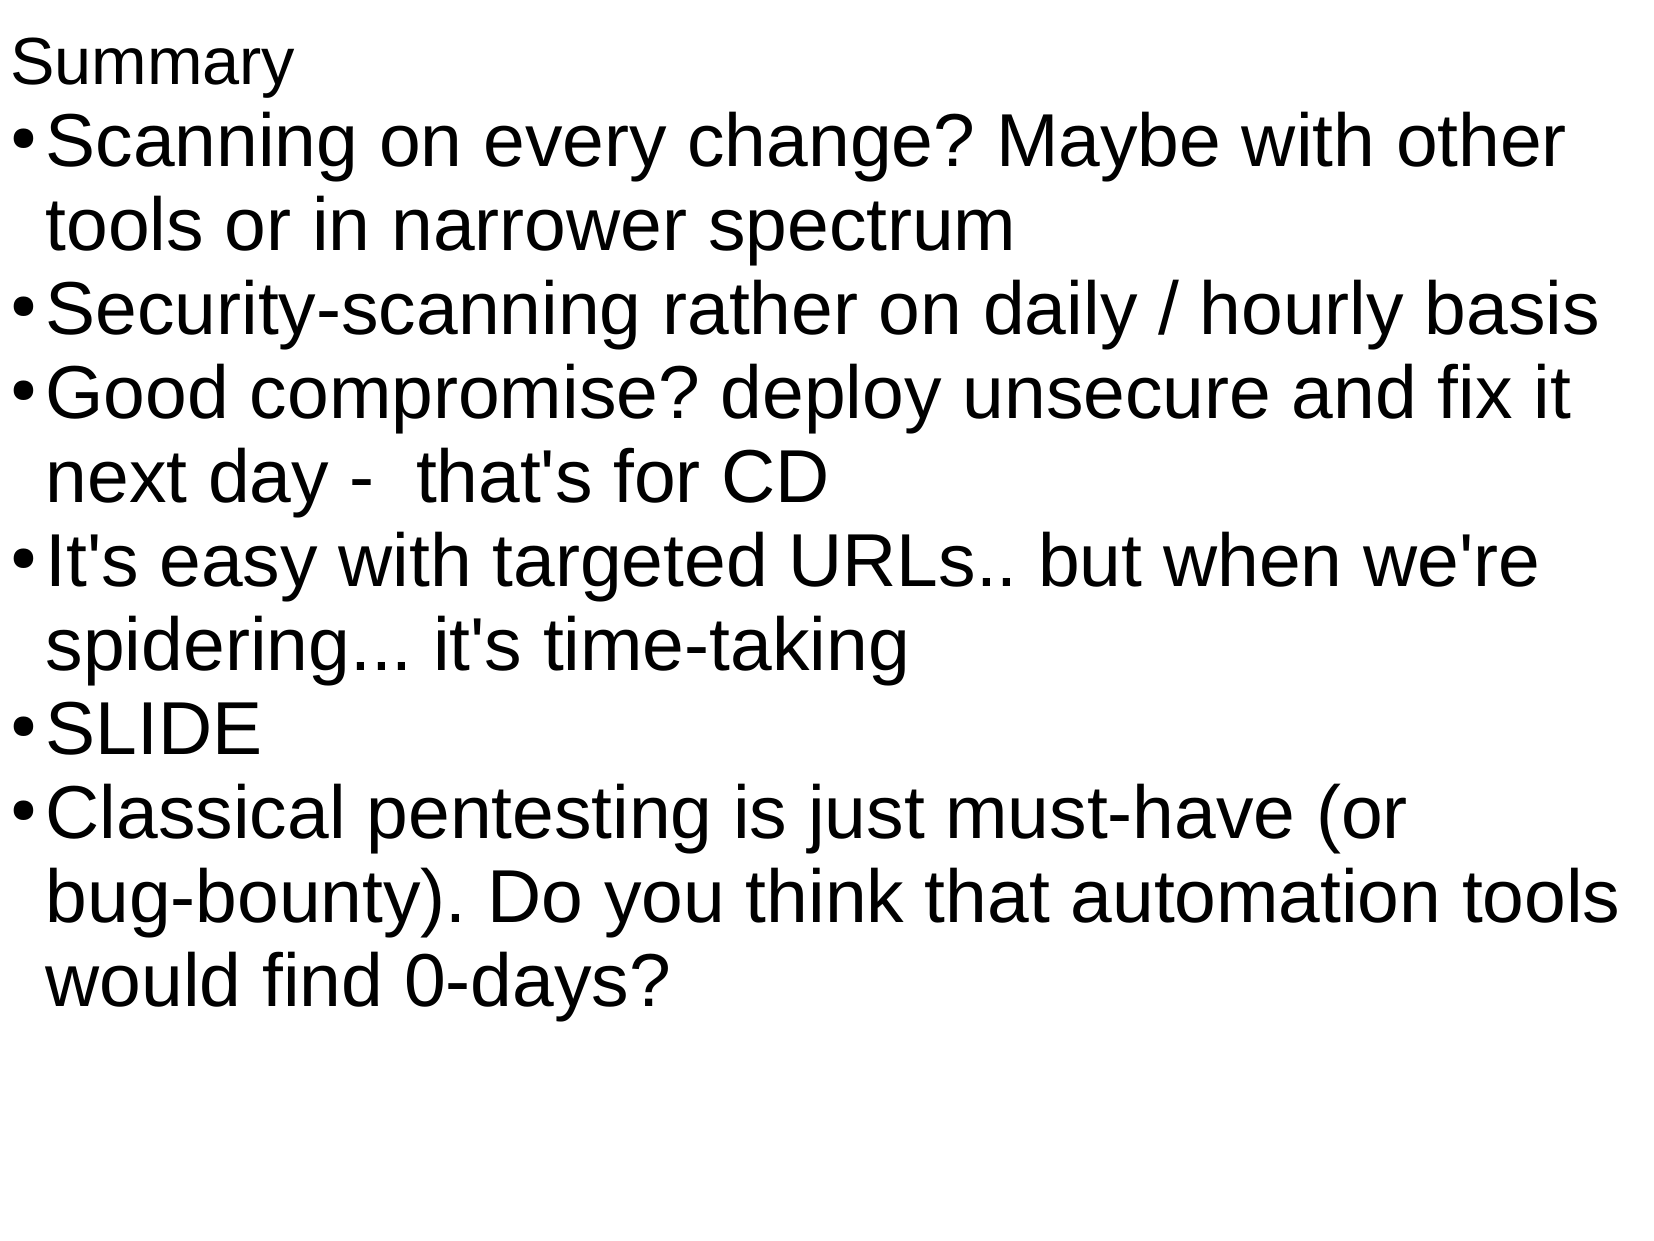

Summary
Scanning on every change? Maybe with other
tools or in narrower spectrum
Security-scanning rather on daily / hourly basis
Good compromise? deploy unsecure and fix it
next day - that's for CD
It's easy with targeted URLs.. but when we're
spidering... it's time-taking
SLIDE
Classical pentesting is just must-have (or
bug-bounty). Do you think that automation tools
would find 0-days?